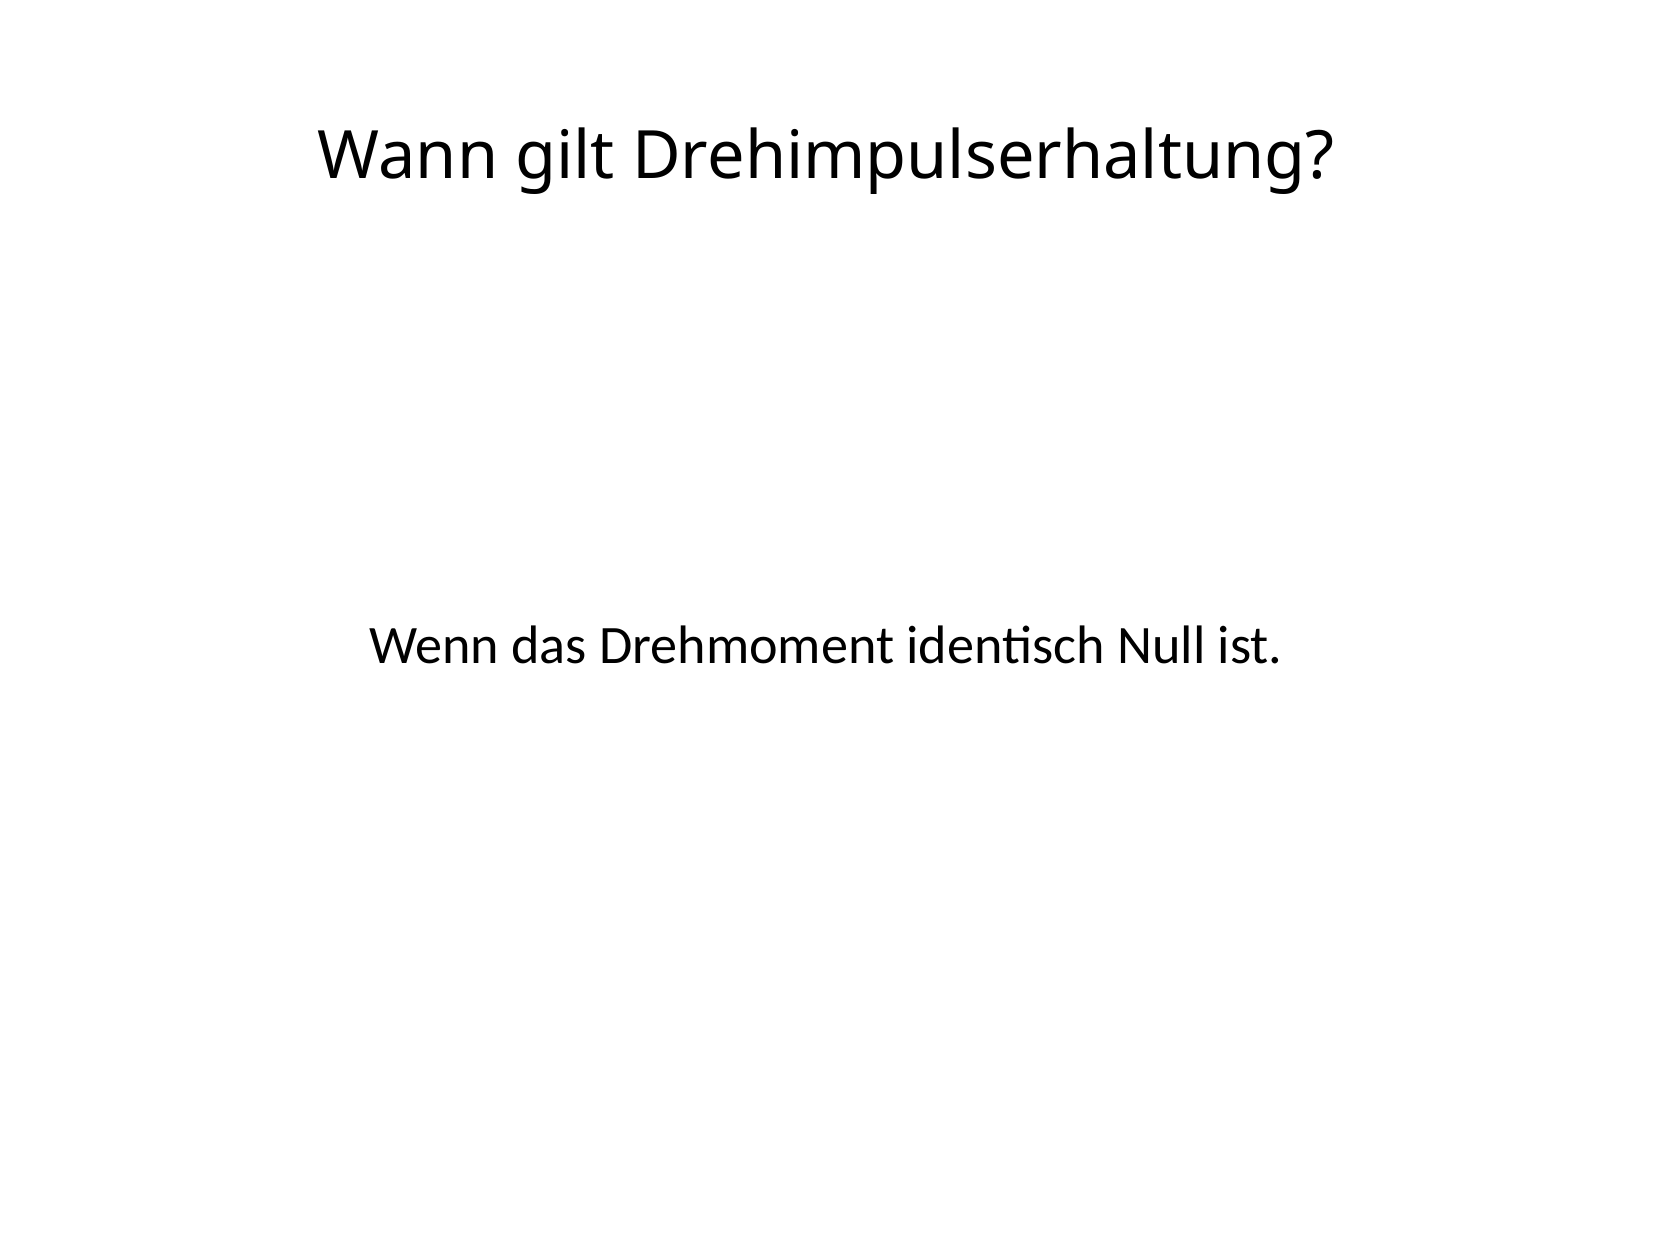

# Wann gilt Drehimpulserhaltung?
Wenn das Drehmoment identisch Null ist.